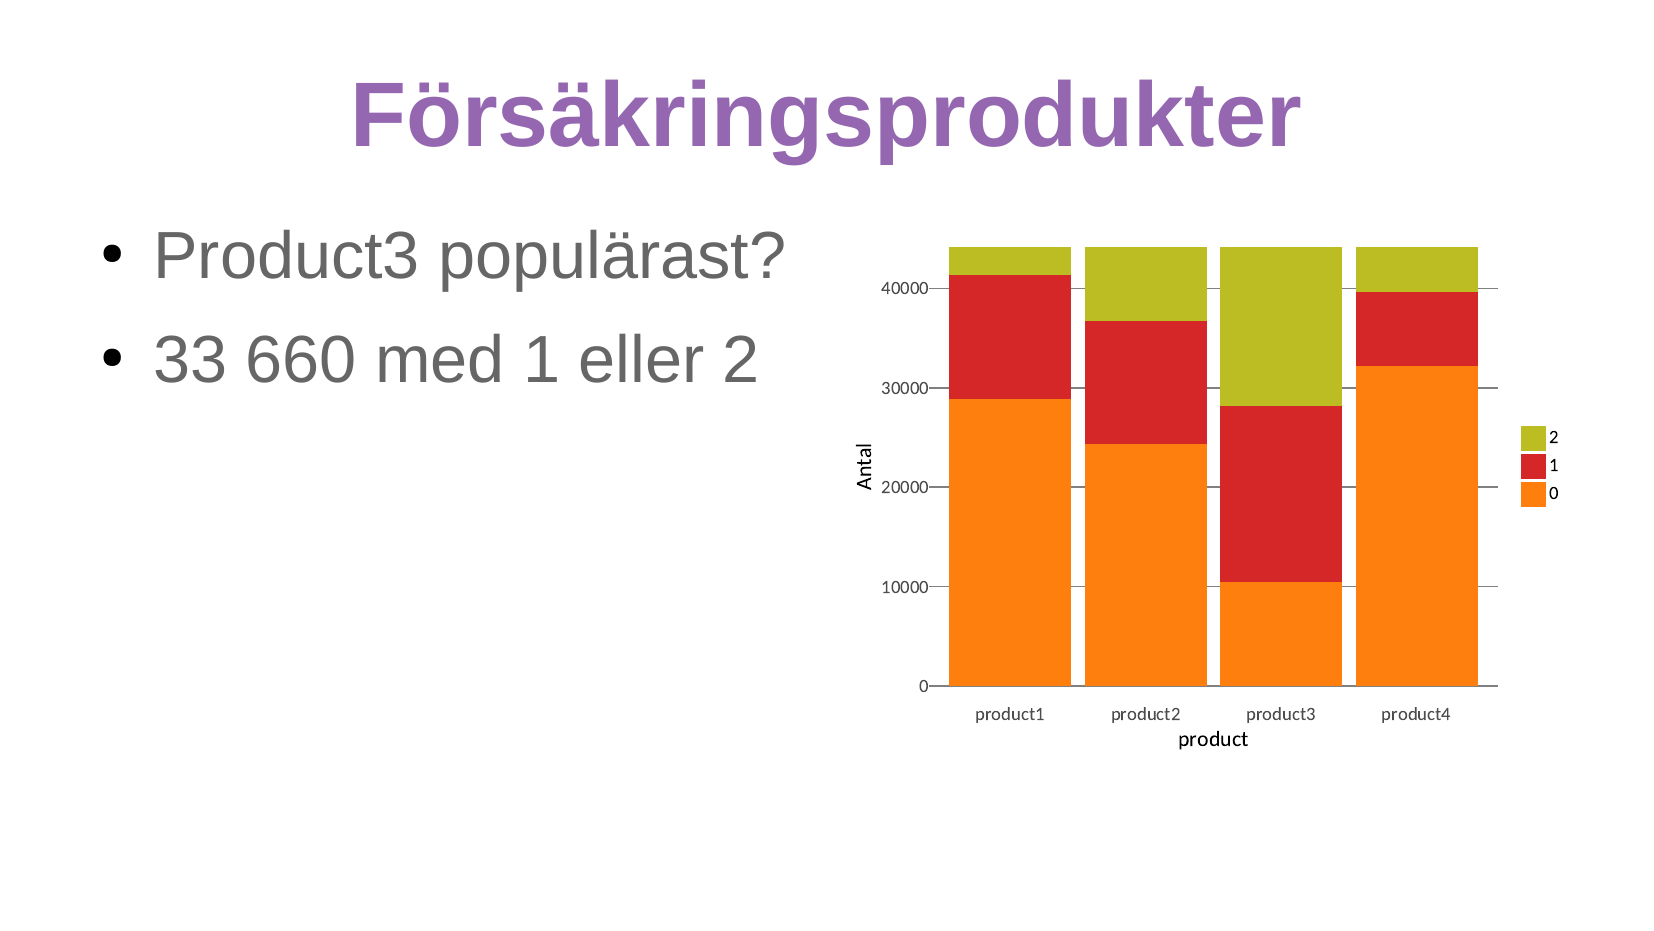

# Försäkringsprodukter
Product3 populärast?
33 660 med 1 eller 2